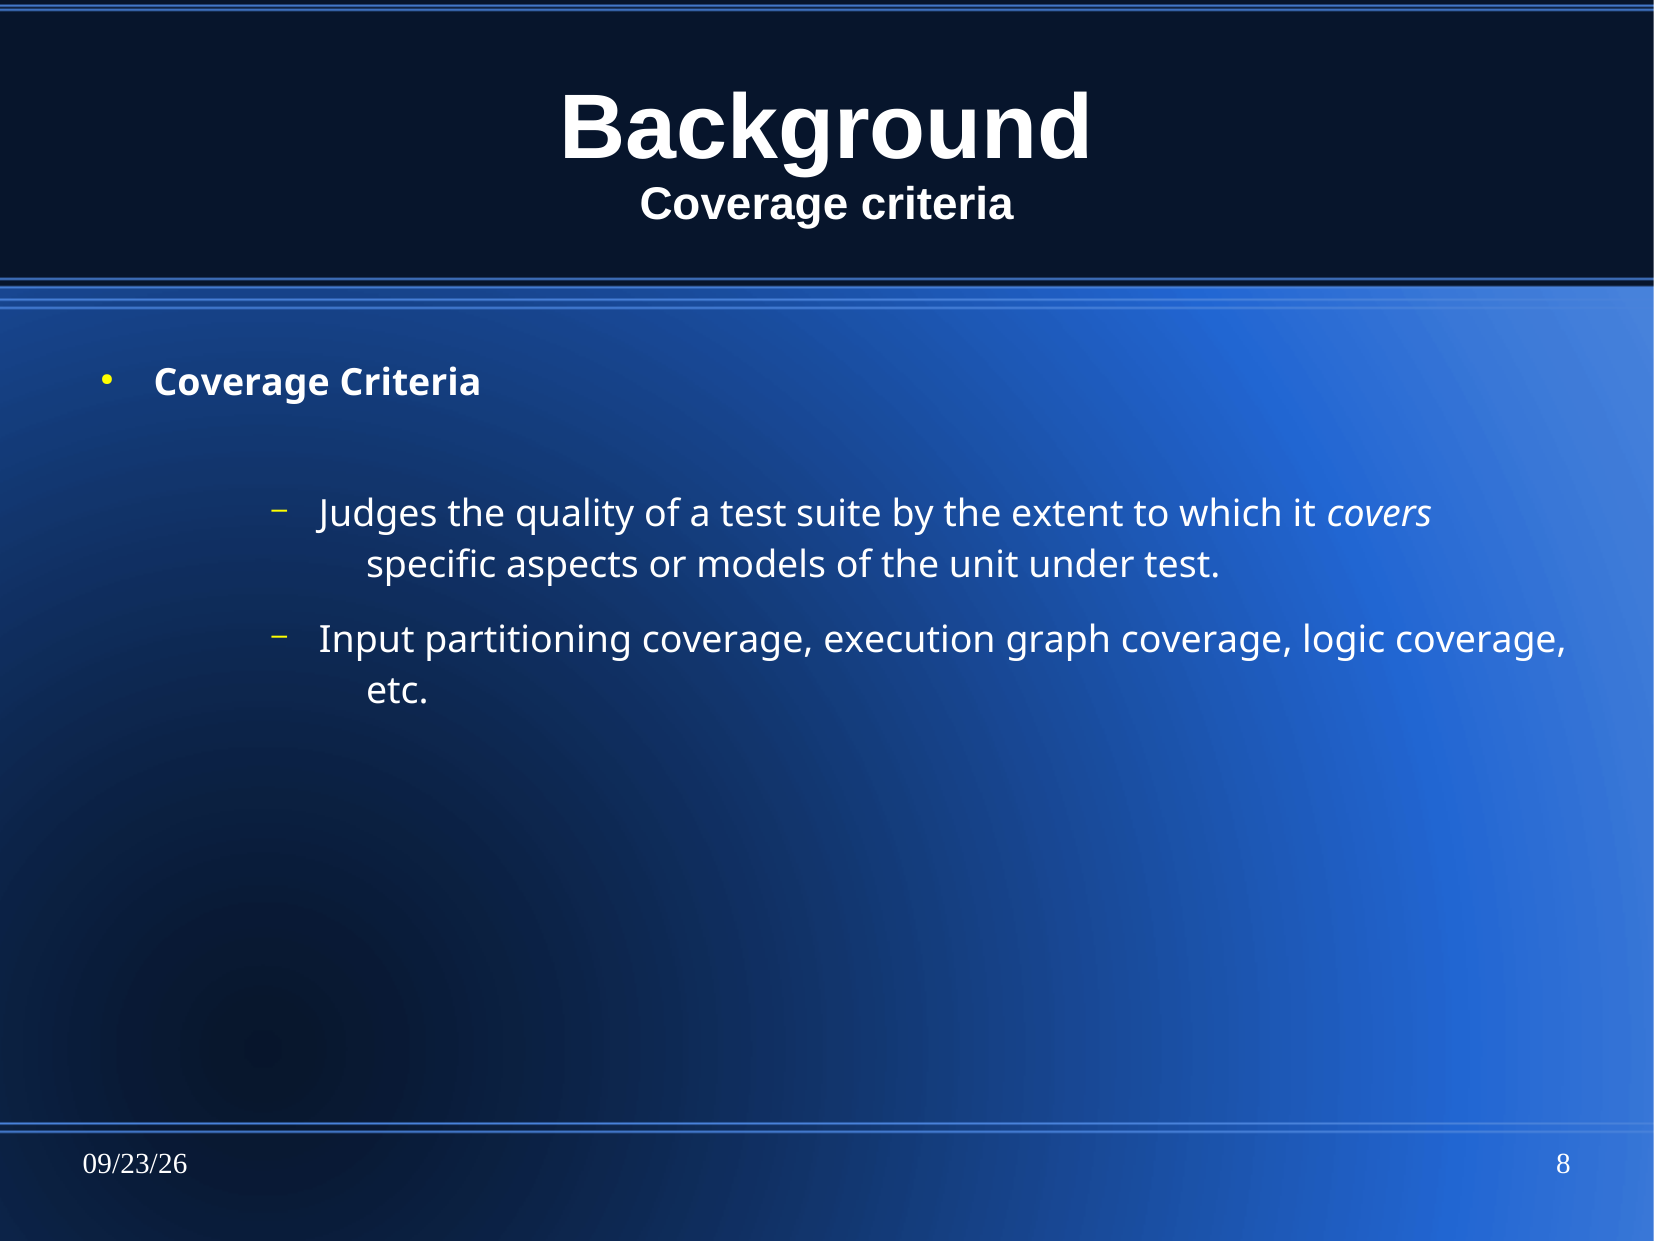

# Background Coverage criteria
Coverage Criteria
Judges the quality of a test suite by the extent to which it covers specific aspects or models of the unit under test.
Input partitioning coverage, execution graph coverage, logic coverage, etc.
8